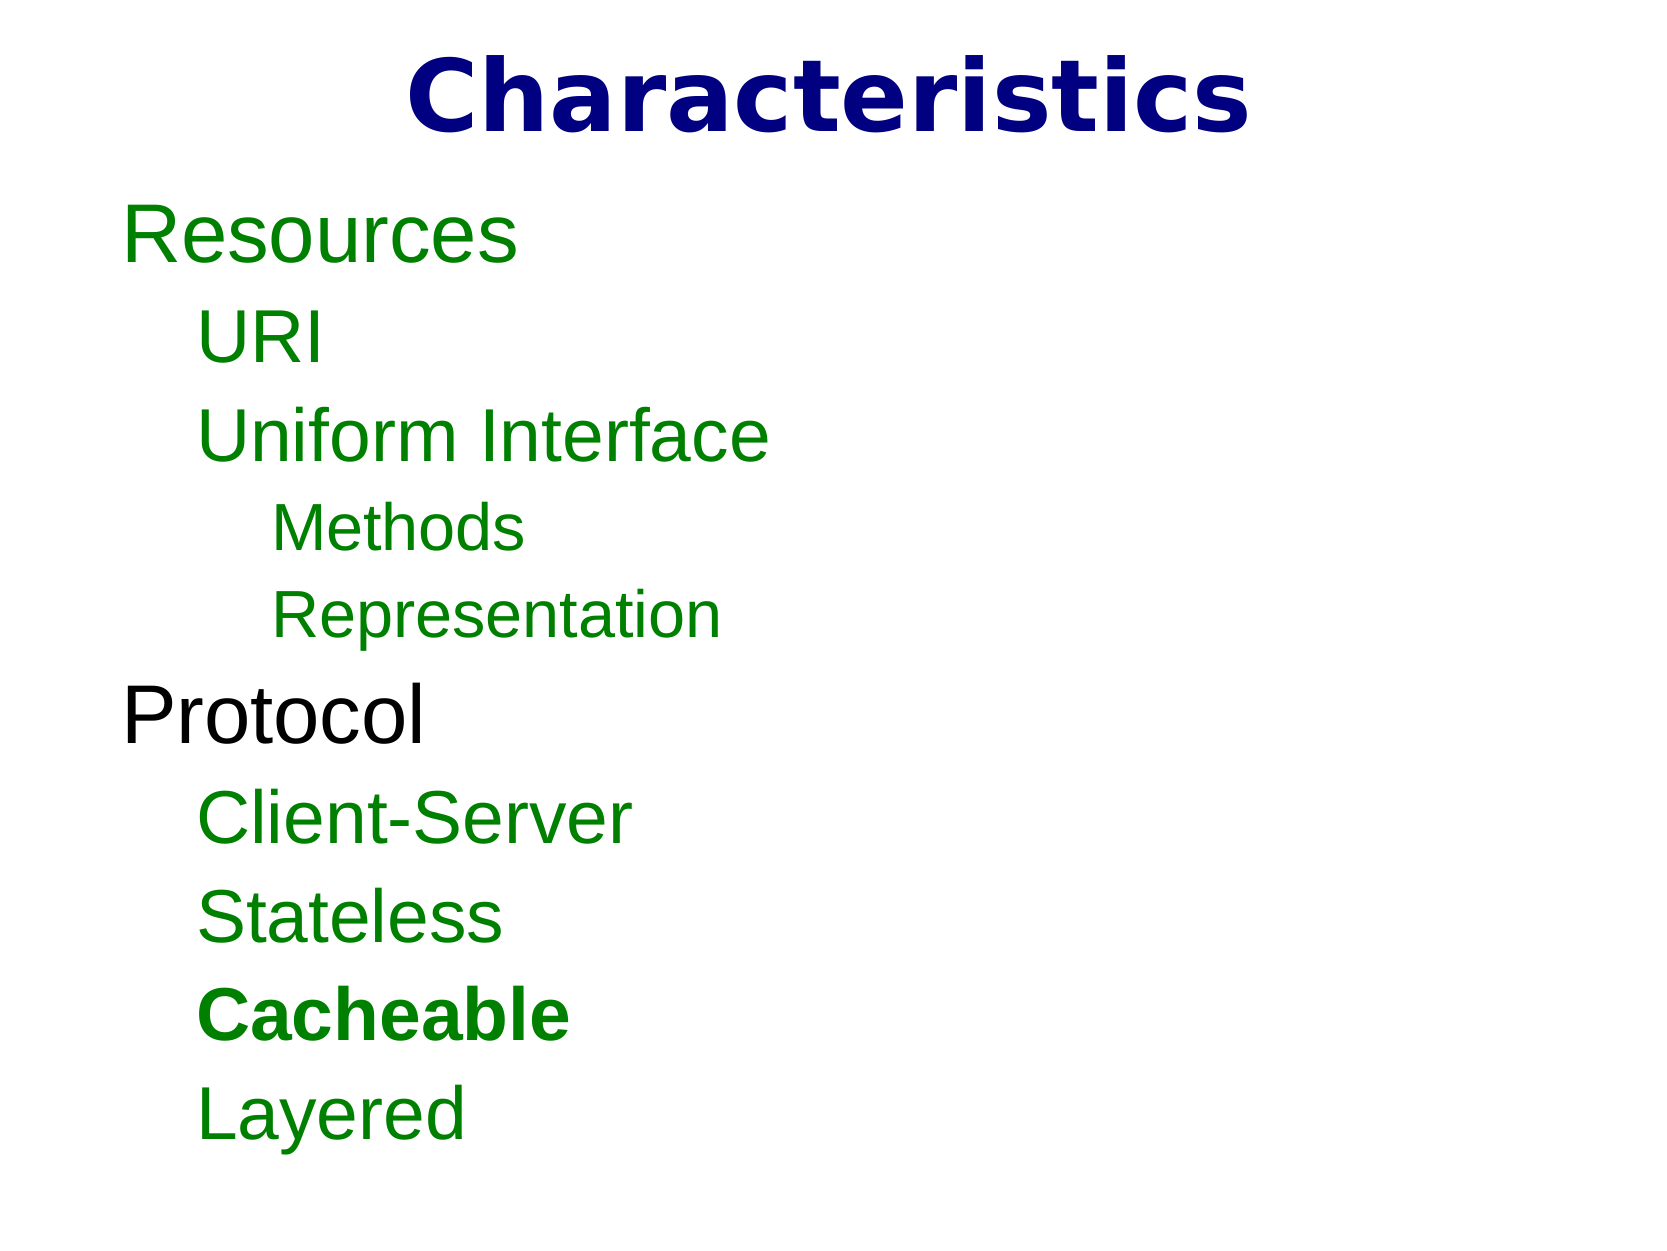

# Characteristics
Resources
URI
Uniform Interface
Methods
Representation
Protocol
Client-Server
Stateless
Cacheable
Layered